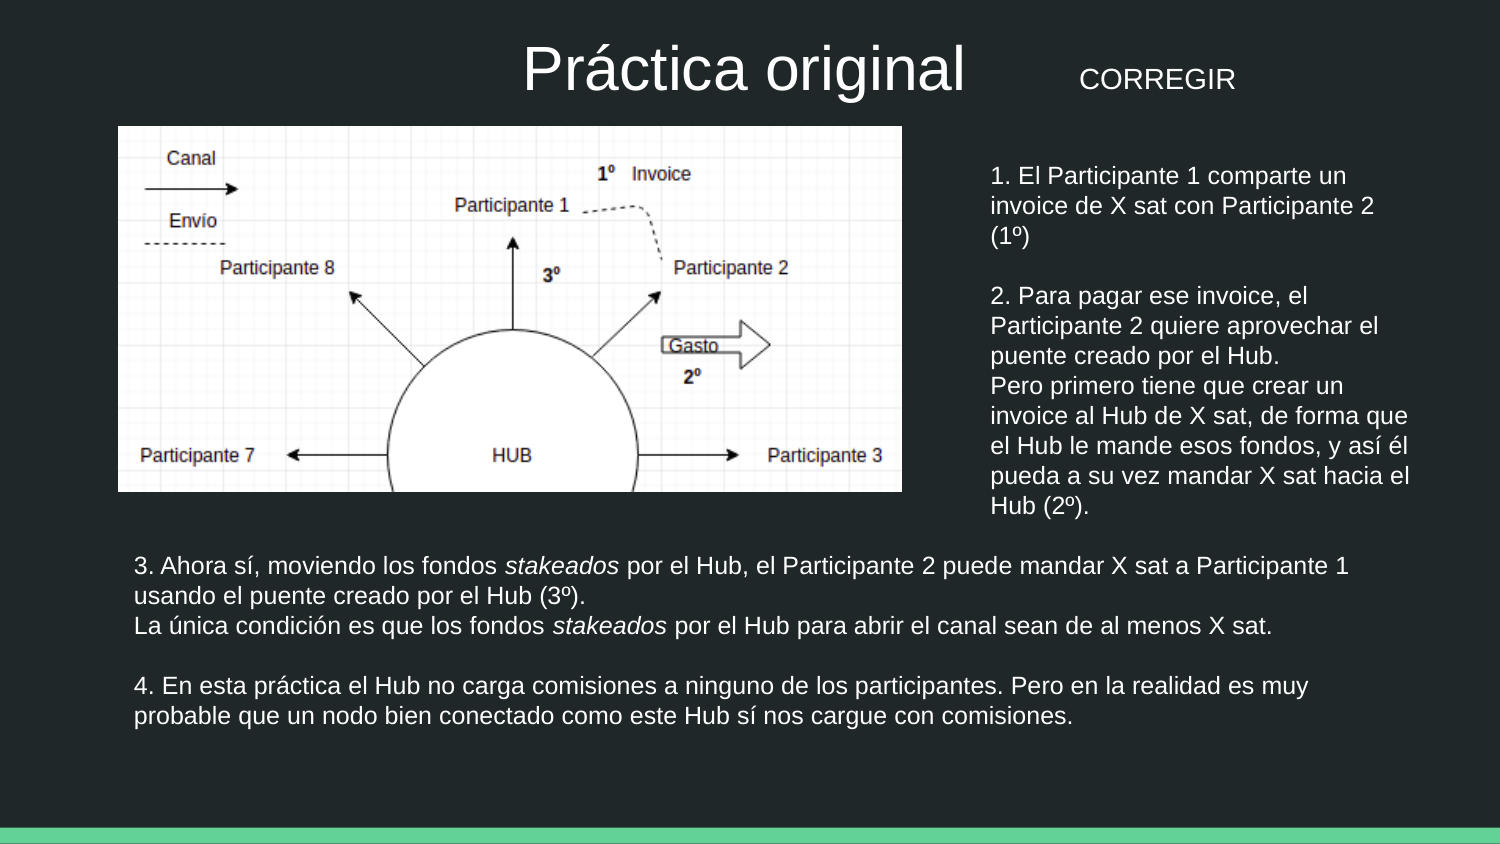

Práctica original
CORREGIR
1. El Participante 1 comparte un invoice de X sat con Participante 2 (1º)
2. Para pagar ese invoice, el Participante 2 quiere aprovechar el puente creado por el Hub.
Pero primero tiene que crear un invoice al Hub de X sat, de forma que el Hub le mande esos fondos, y así él pueda a su vez mandar X sat hacia el Hub (2º).
3. Ahora sí, moviendo los fondos stakeados por el Hub, el Participante 2 puede mandar X sat a Participante 1 usando el puente creado por el Hub (3º).
La única condición es que los fondos stakeados por el Hub para abrir el canal sean de al menos X sat.
4. En esta práctica el Hub no carga comisiones a ninguno de los participantes. Pero en la realidad es muy probable que un nodo bien conectado como este Hub sí nos cargue con comisiones.